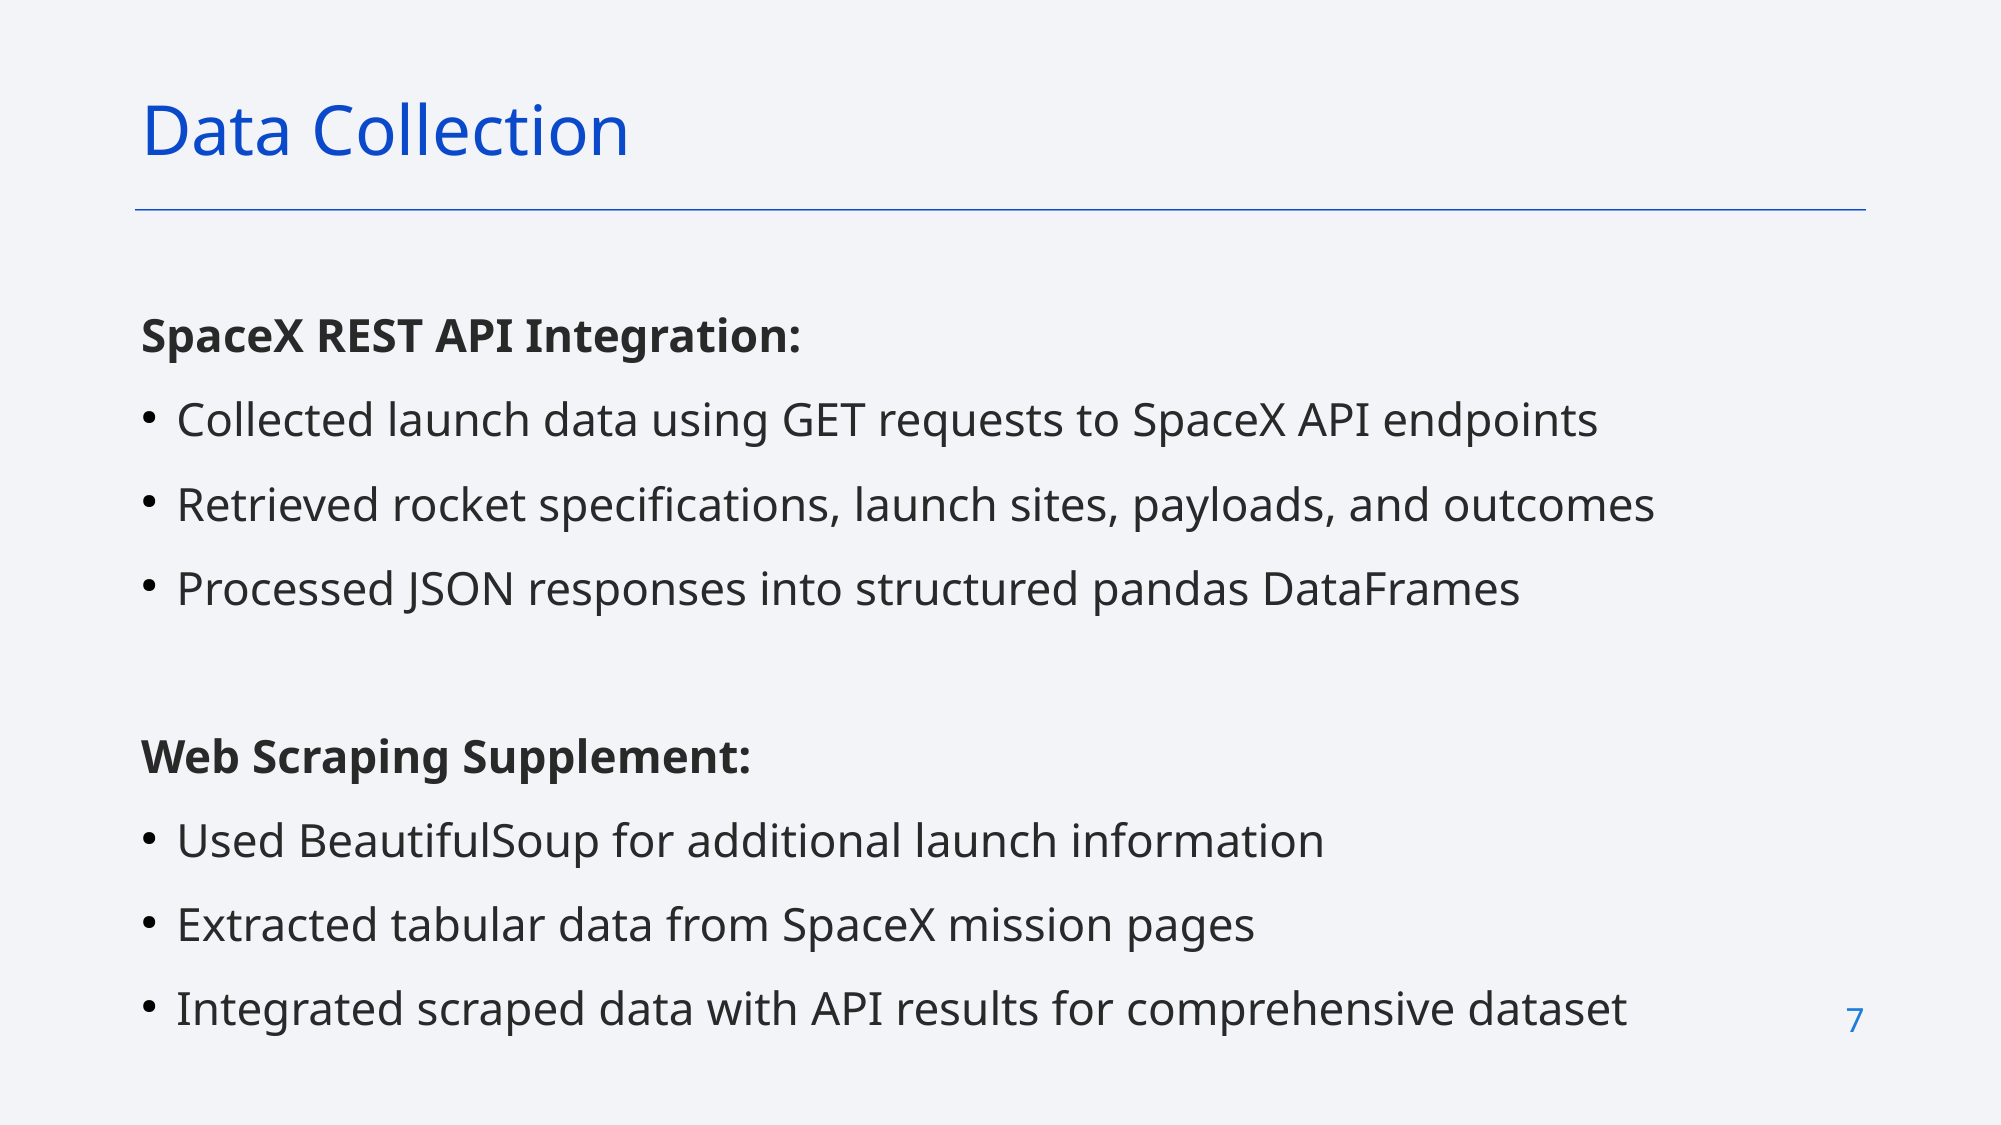

Data Collection
# SpaceX REST API Integration:
Collected launch data using GET requests to SpaceX API endpoints
Retrieved rocket specifications, launch sites, payloads, and outcomes
Processed JSON responses into structured pandas DataFrames
Web Scraping Supplement:
Used BeautifulSoup for additional launch information
Extracted tabular data from SpaceX mission pages
Integrated scraped data with API results for comprehensive dataset
7